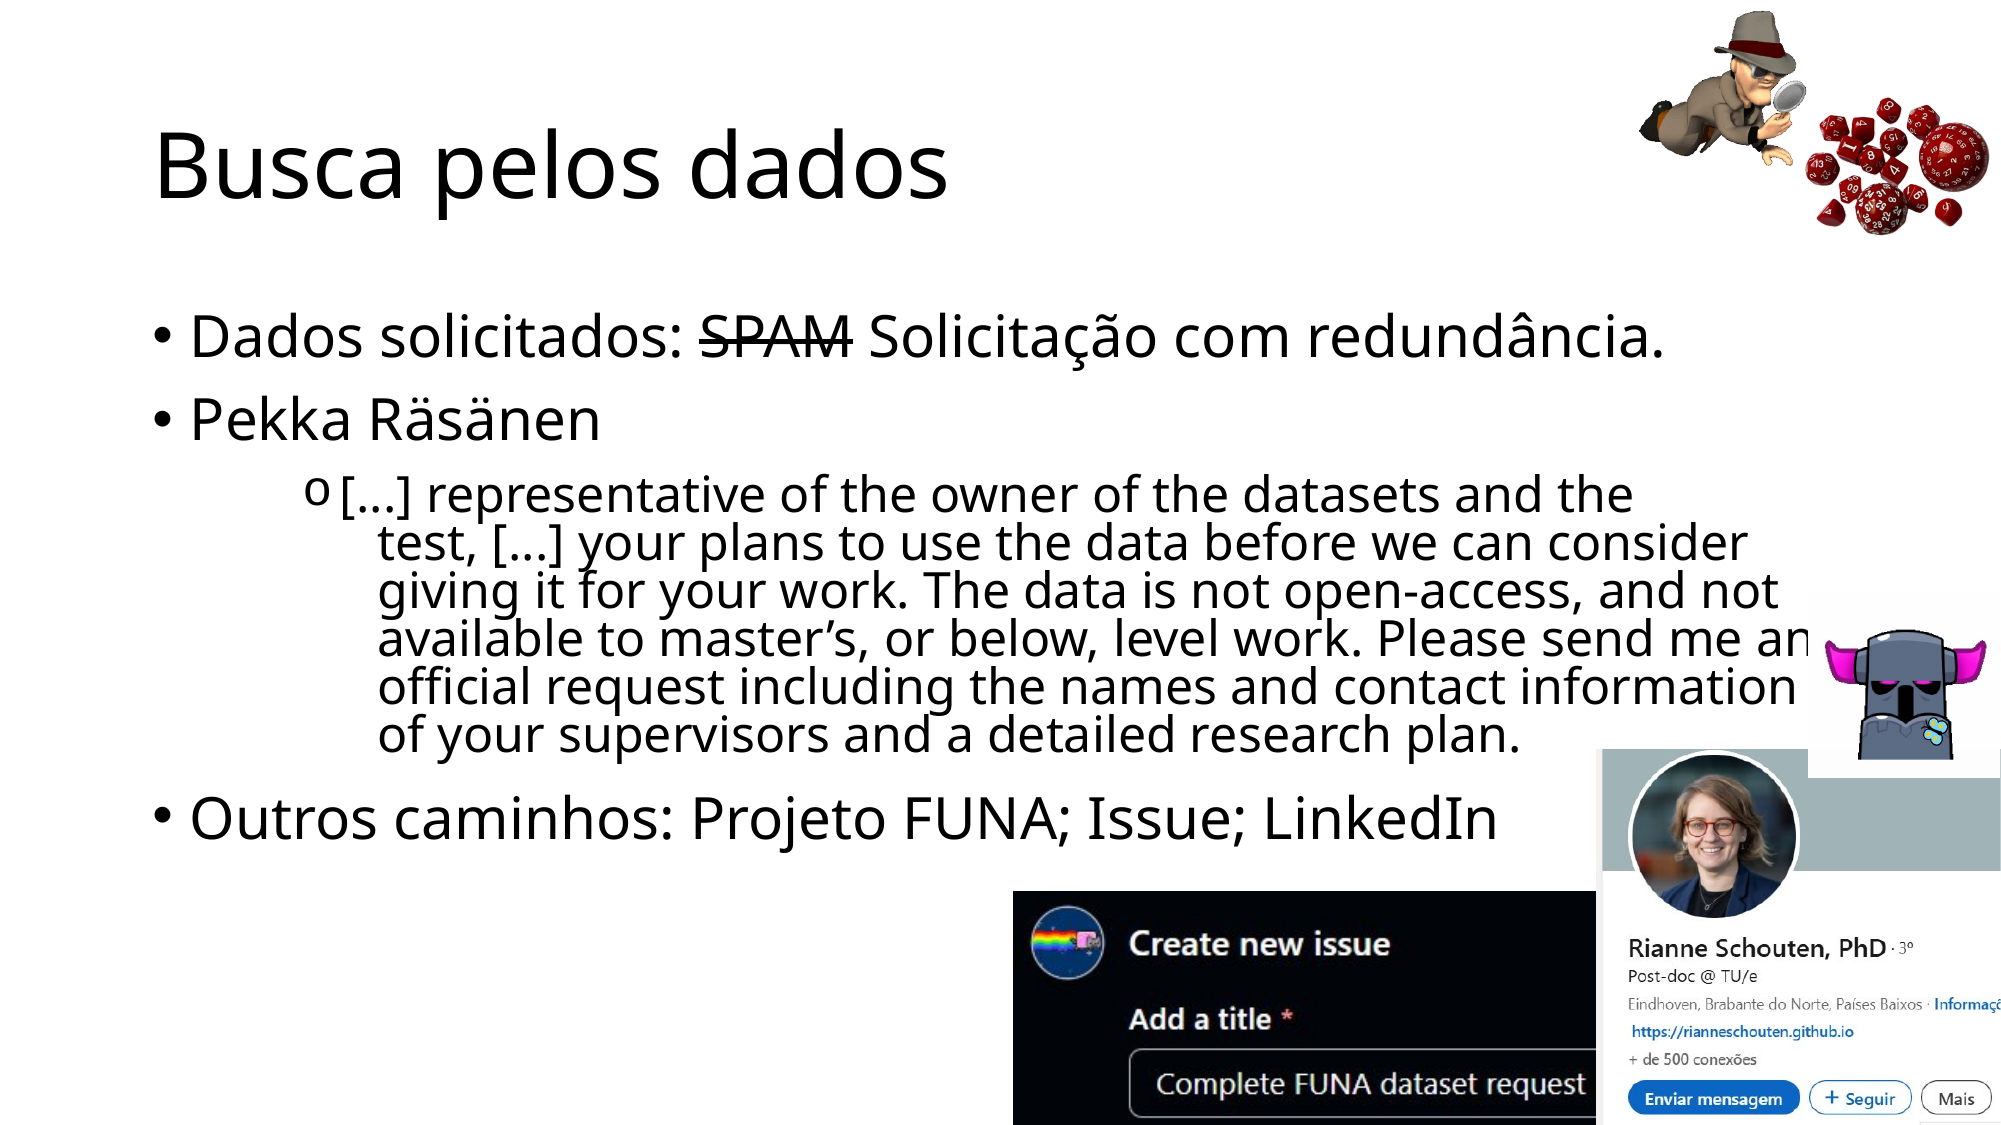

# Busca pelos dados
Dados solicitados: SPAM Solicitação com redundância.
Pekka Räsänen
[...] representative of the owner of the datasets and the test, [...] your plans to use the data before we can consider giving it for your work. The data is not open-access, and not available to master’s, or below, level work. Please send me an official request including the names and contact information of your supervisors and a detailed research plan.
Outros caminhos: Projeto FUNA; Issue; LinkedIn